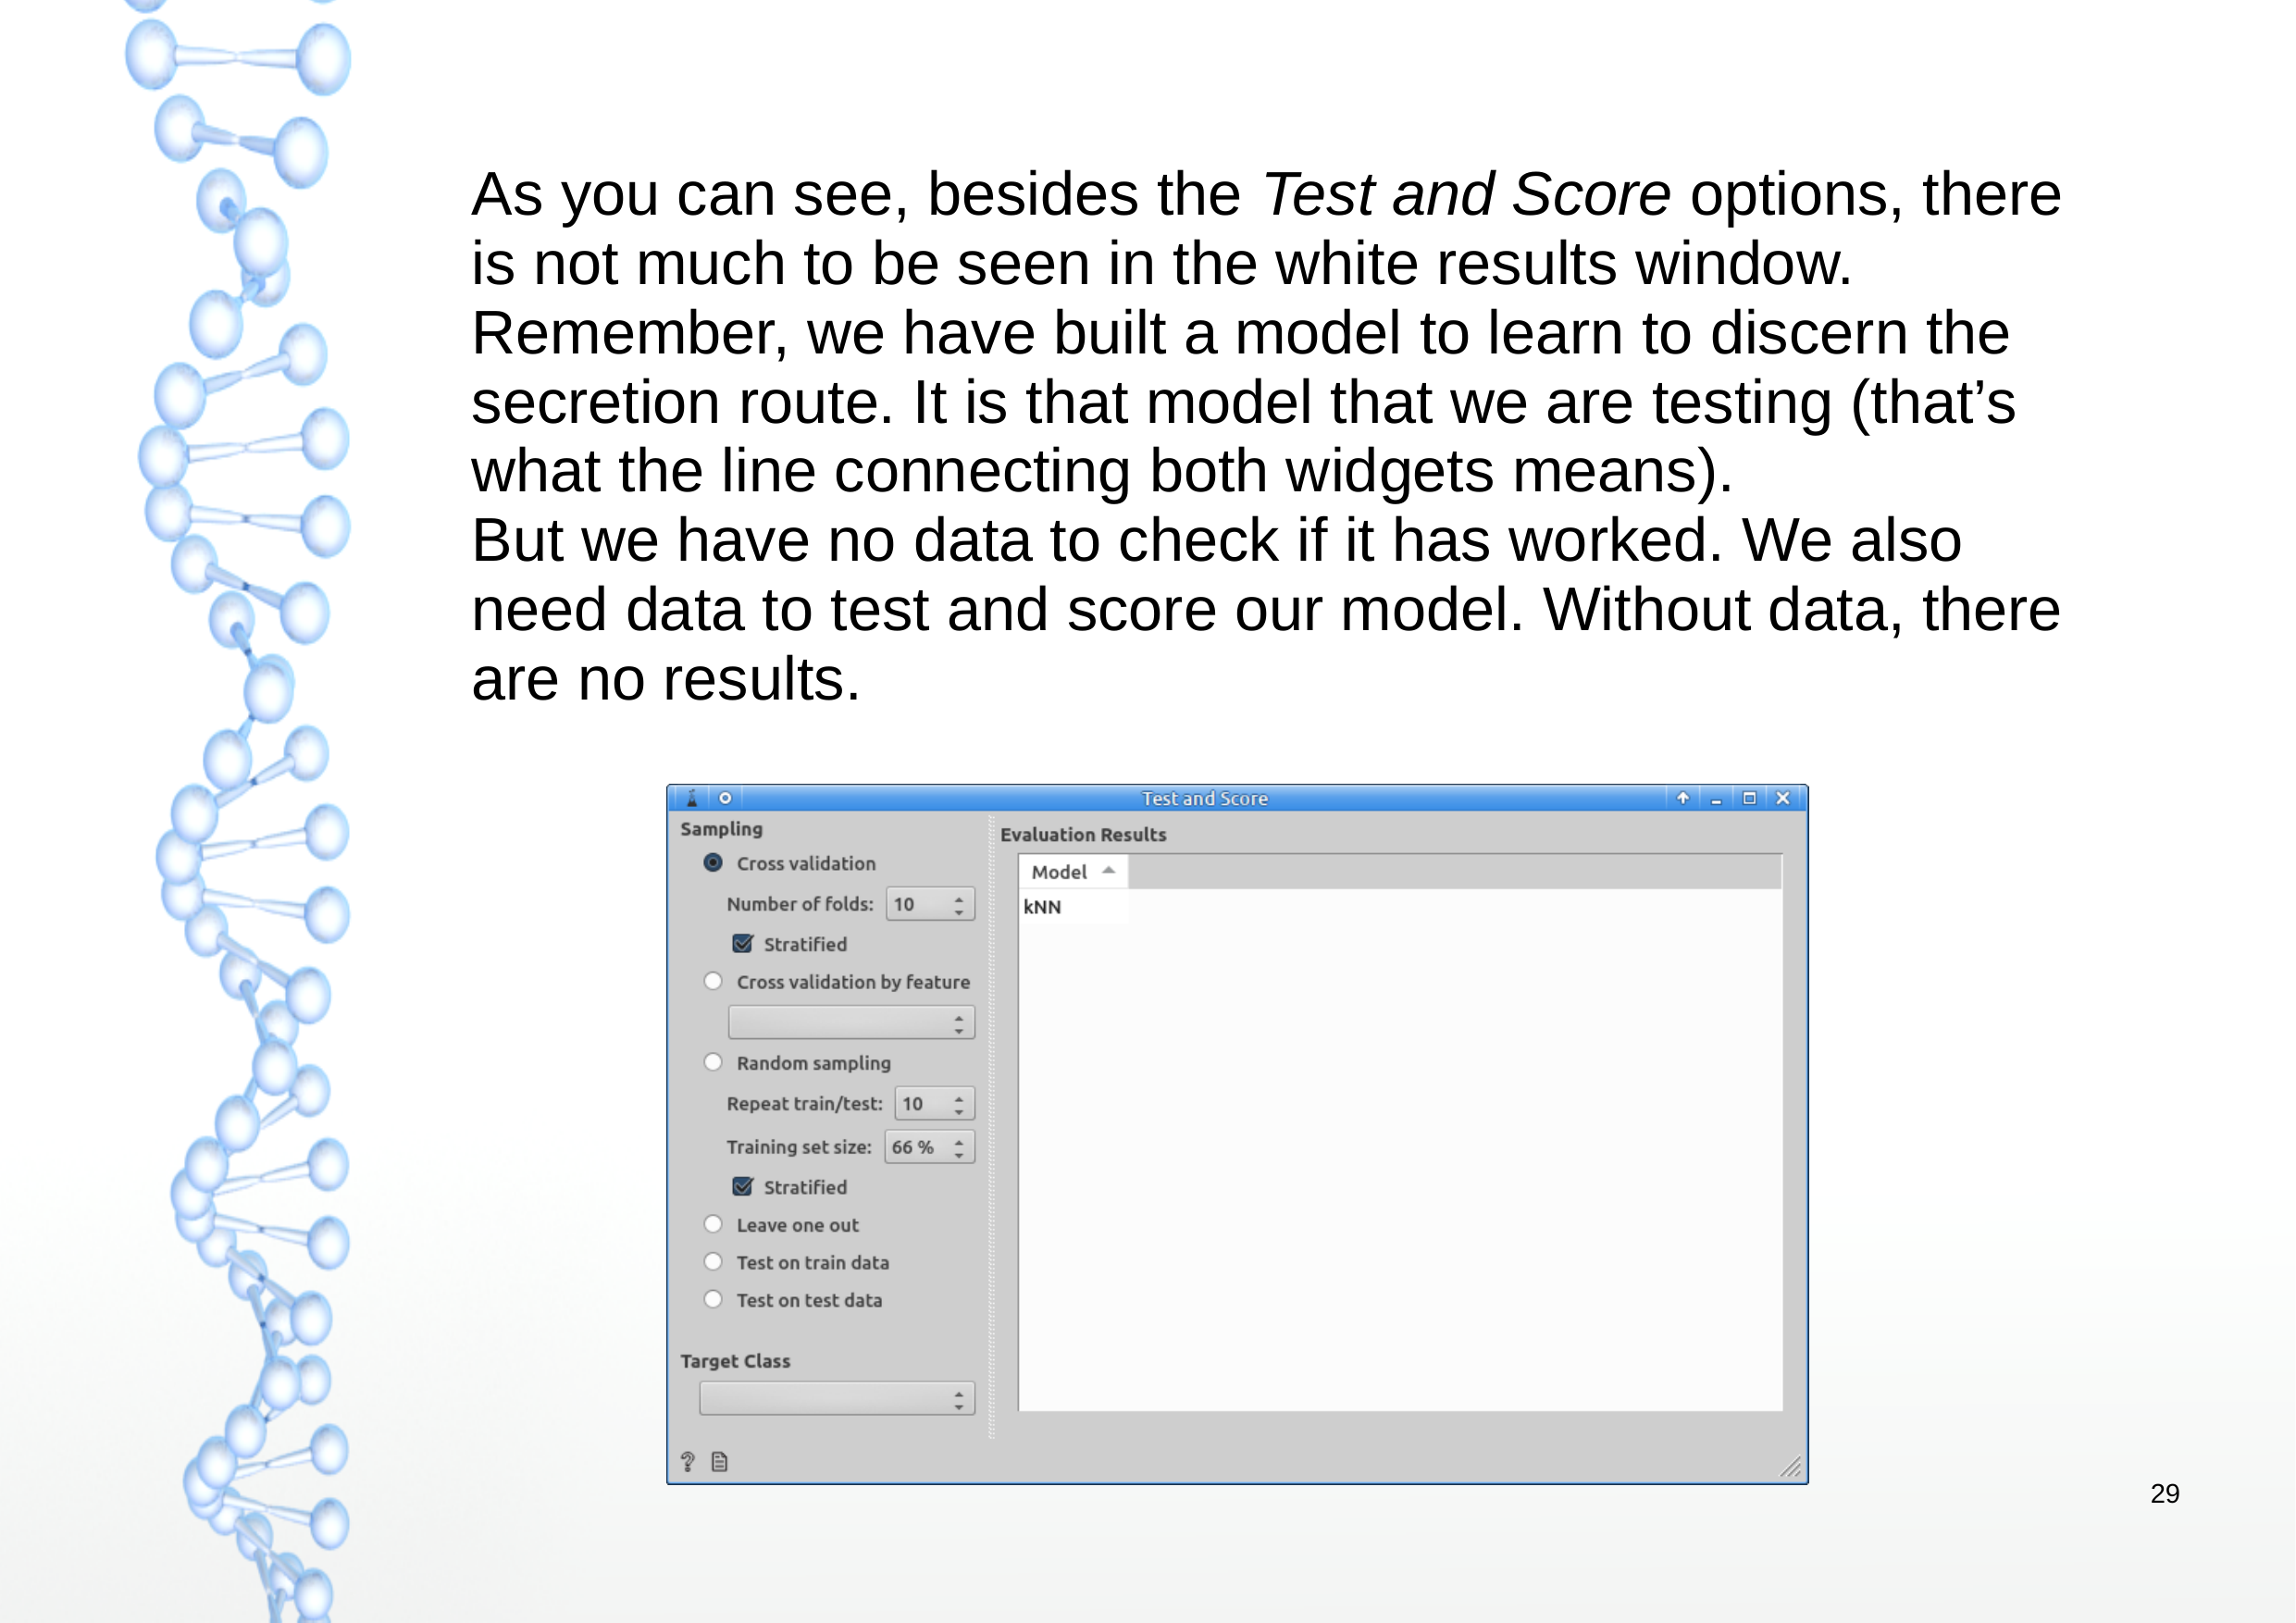

As you can see, besides the Test and Score options, there is not much to be seen in the white results window.
Remember, we have built a model to learn to discern the secretion route. It is that model that we are testing (that’s what the line connecting both widgets means).
But we have no data to check if it has worked. We also need data to test and score our model. Without data, there are no results.
29